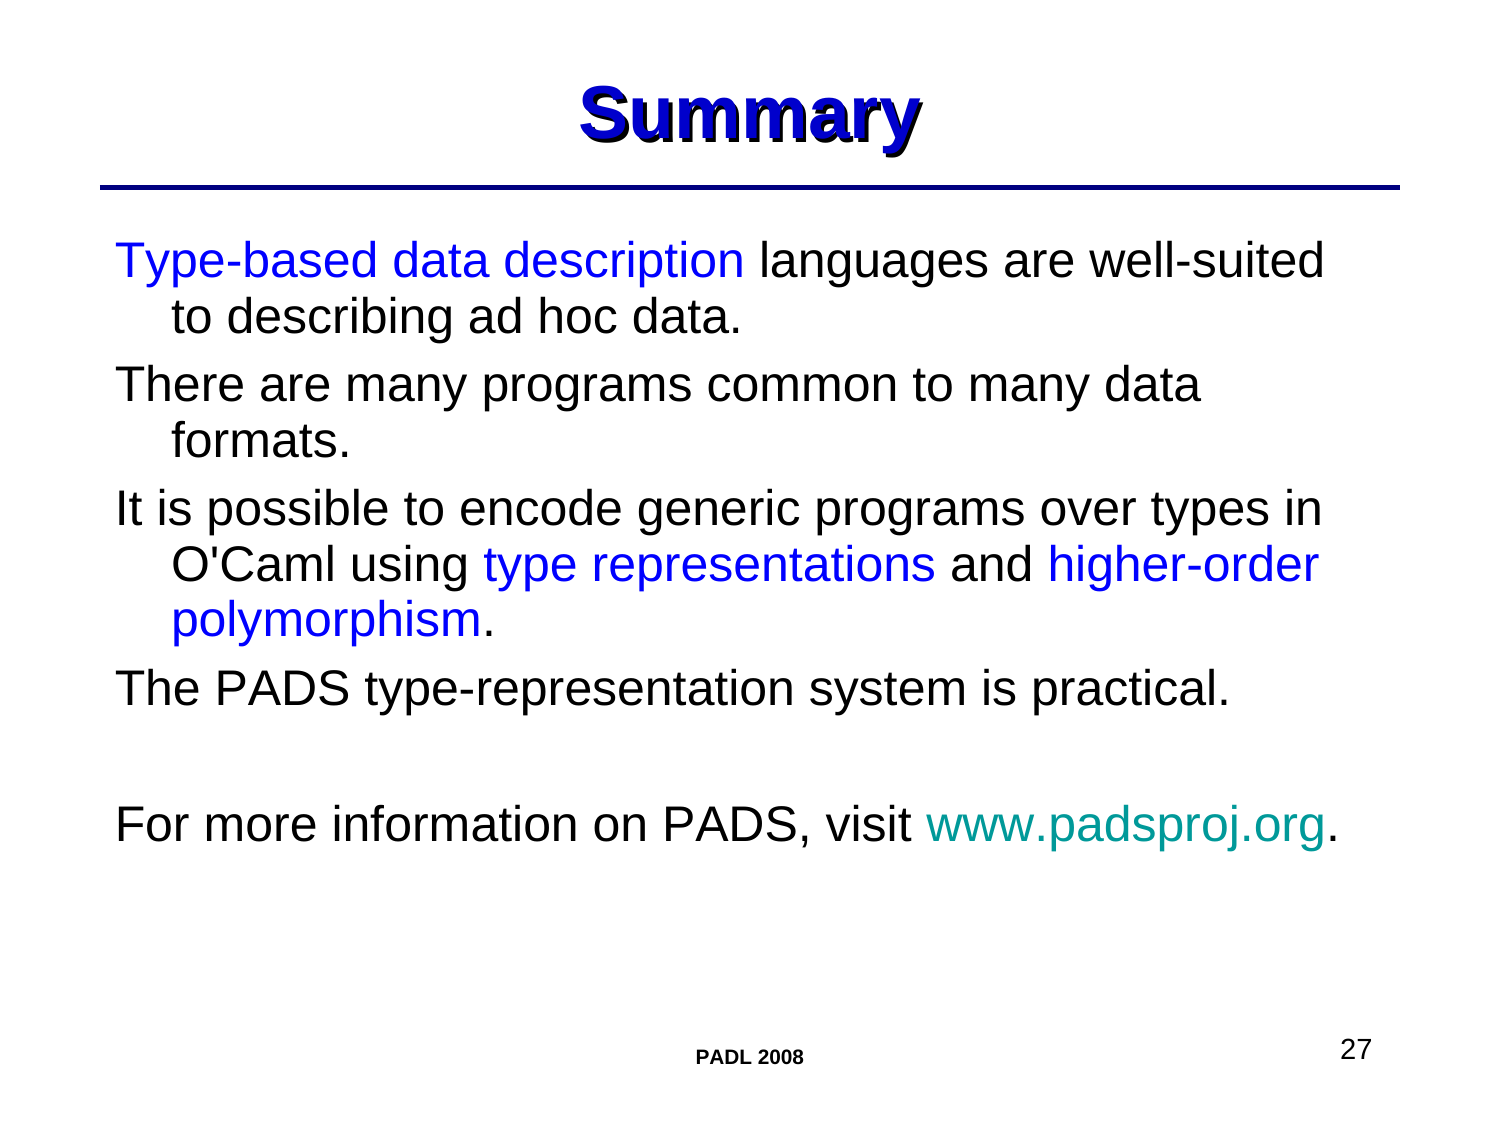

# Summary
Type-based data description languages are well-suited to describing ad hoc data.
There are many programs common to many data formats.
It is possible to encode generic programs over types in O'Caml using type representations and higher-order polymorphism.
The PADS type-representation system is practical.
For more information on PADS, visit www.padsproj.org.
27